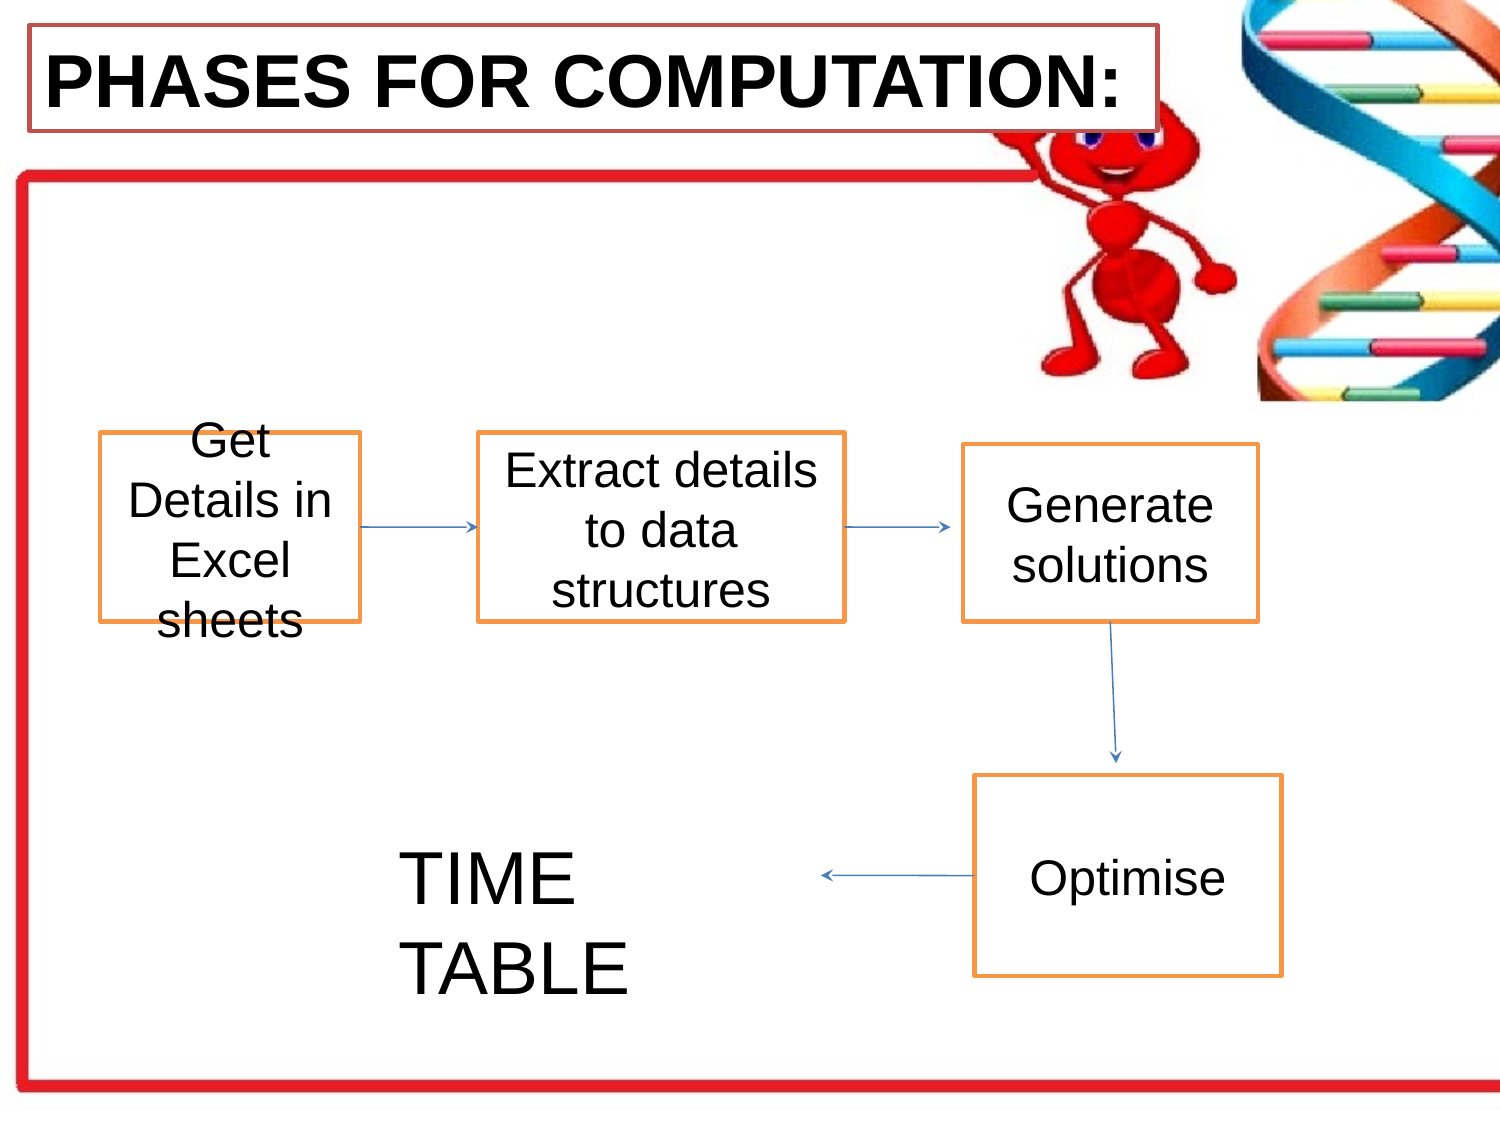

PHASES FOR COMPUTATION:
#
Get Details in Excel sheets
Extract details to data structures
Generate solutions
Optimise
TIME TABLE